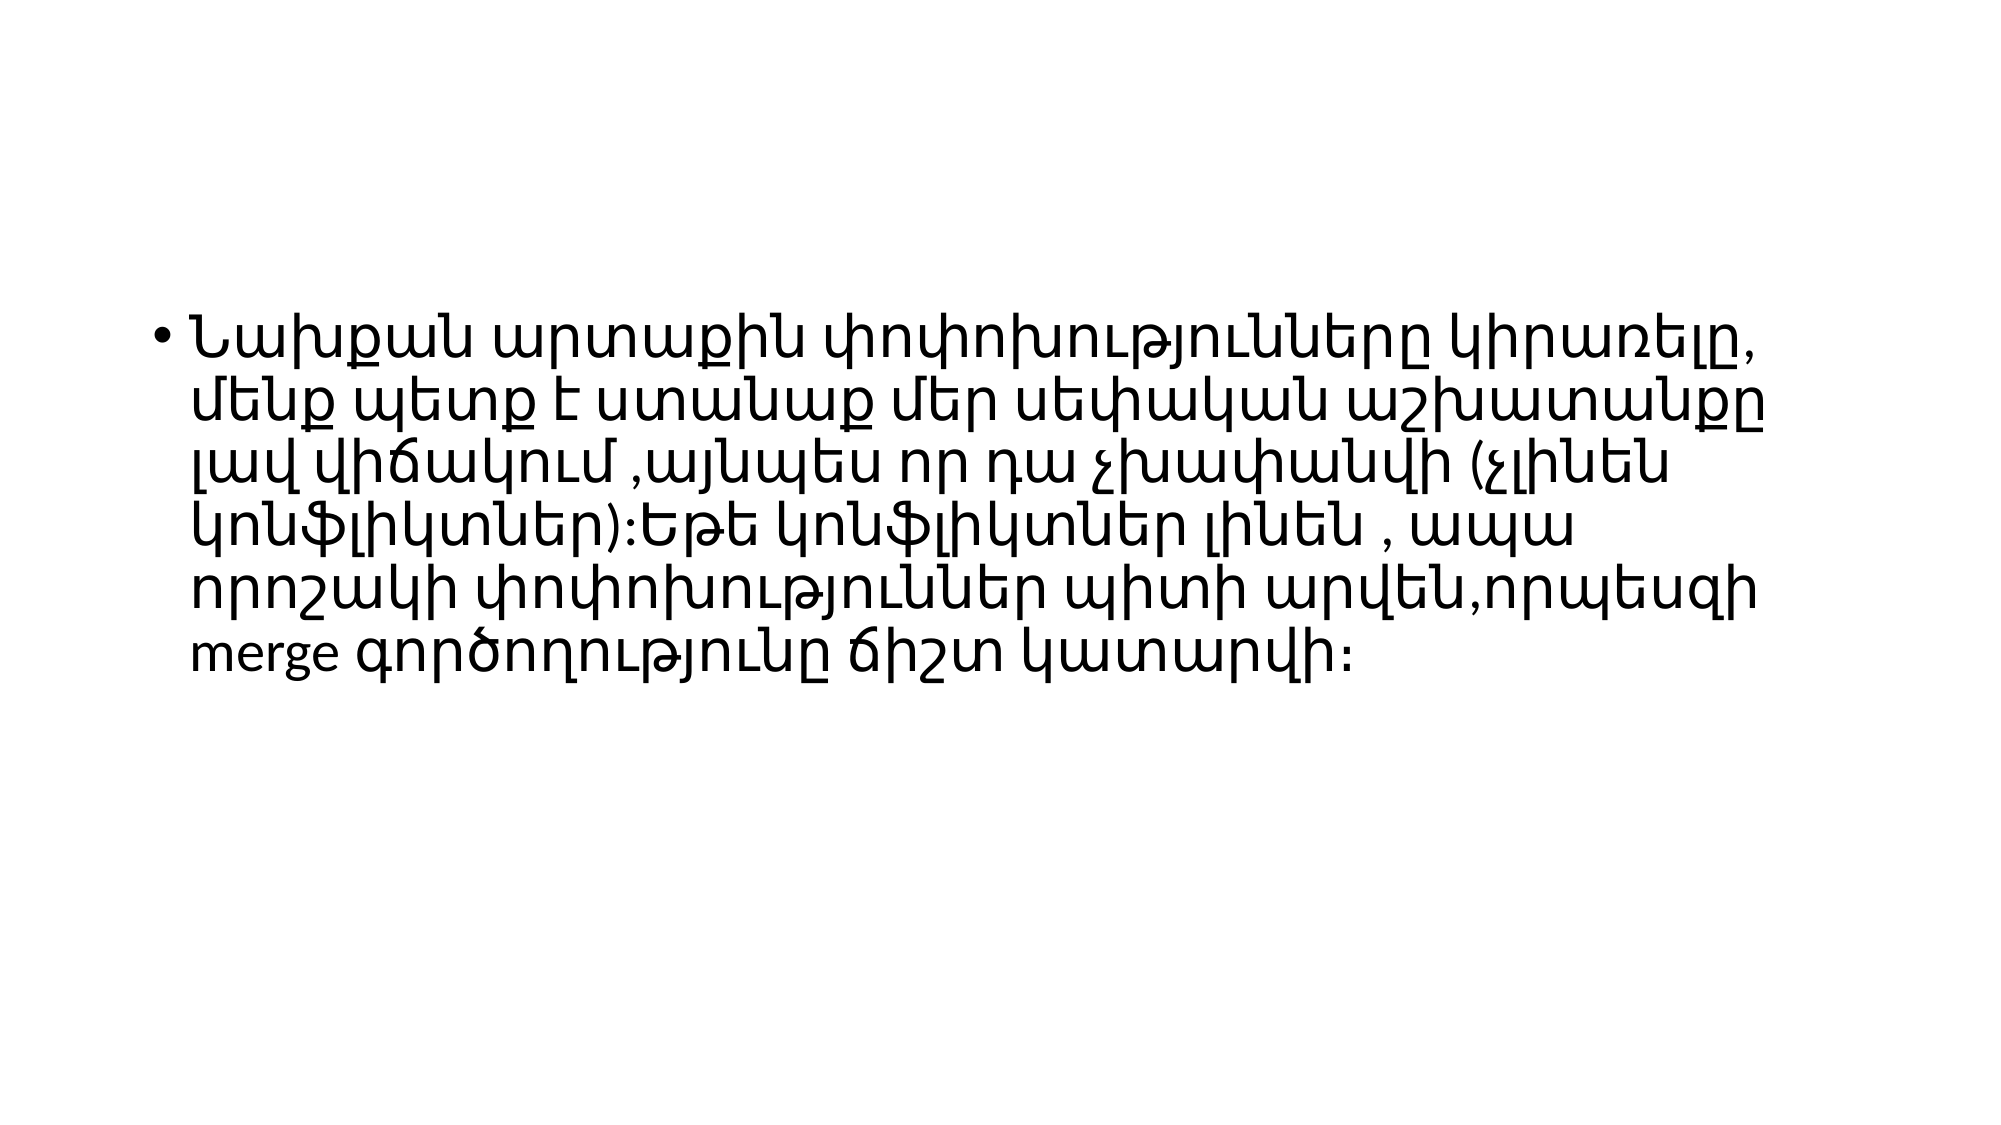

# Նախքան արտաքին փոփոխությունները կիրառելը, մենք պետք է ստանաք մեր սեփական աշխատանքը լավ վիճակում ,այնպես որ դա չխափանվի (չլինեն կոնֆլիկտներ):Եթե կոնֆլիկտներ լինեն , ապա որոշակի փոփոխություններ պիտի արվեն,որպեսզի merge գործողությունը ճիշտ կատարվի։